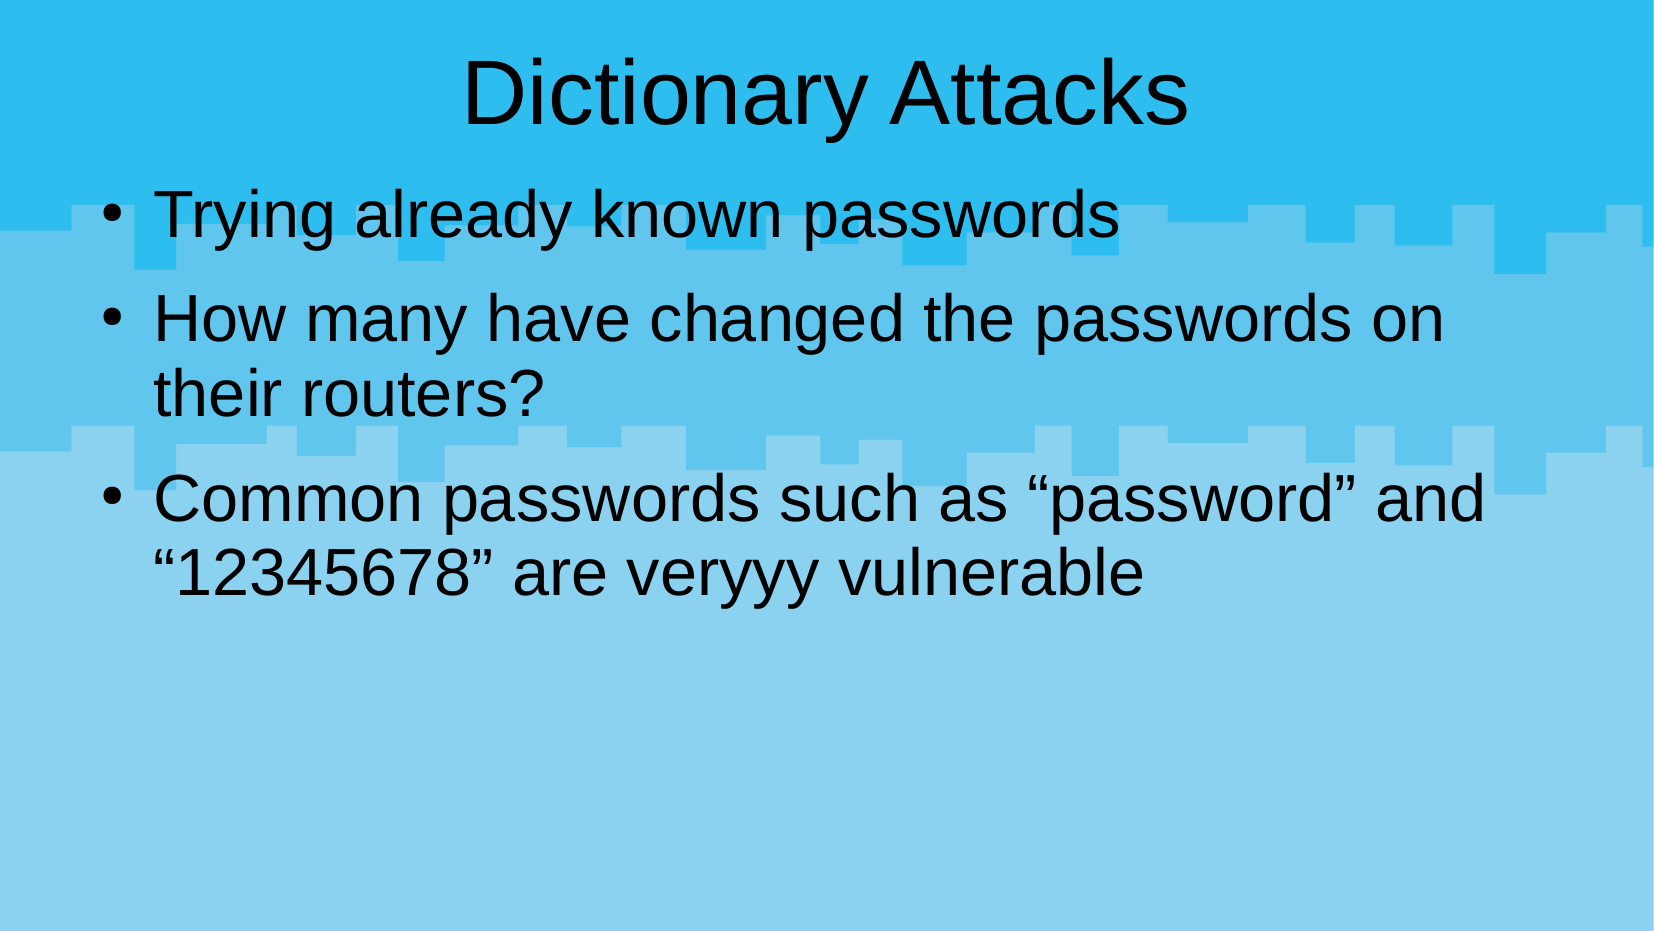

# Dictionary Attacks
Trying already known passwords
How many have changed the passwords on their routers?
Common passwords such as “password” and “12345678” are veryyy vulnerable